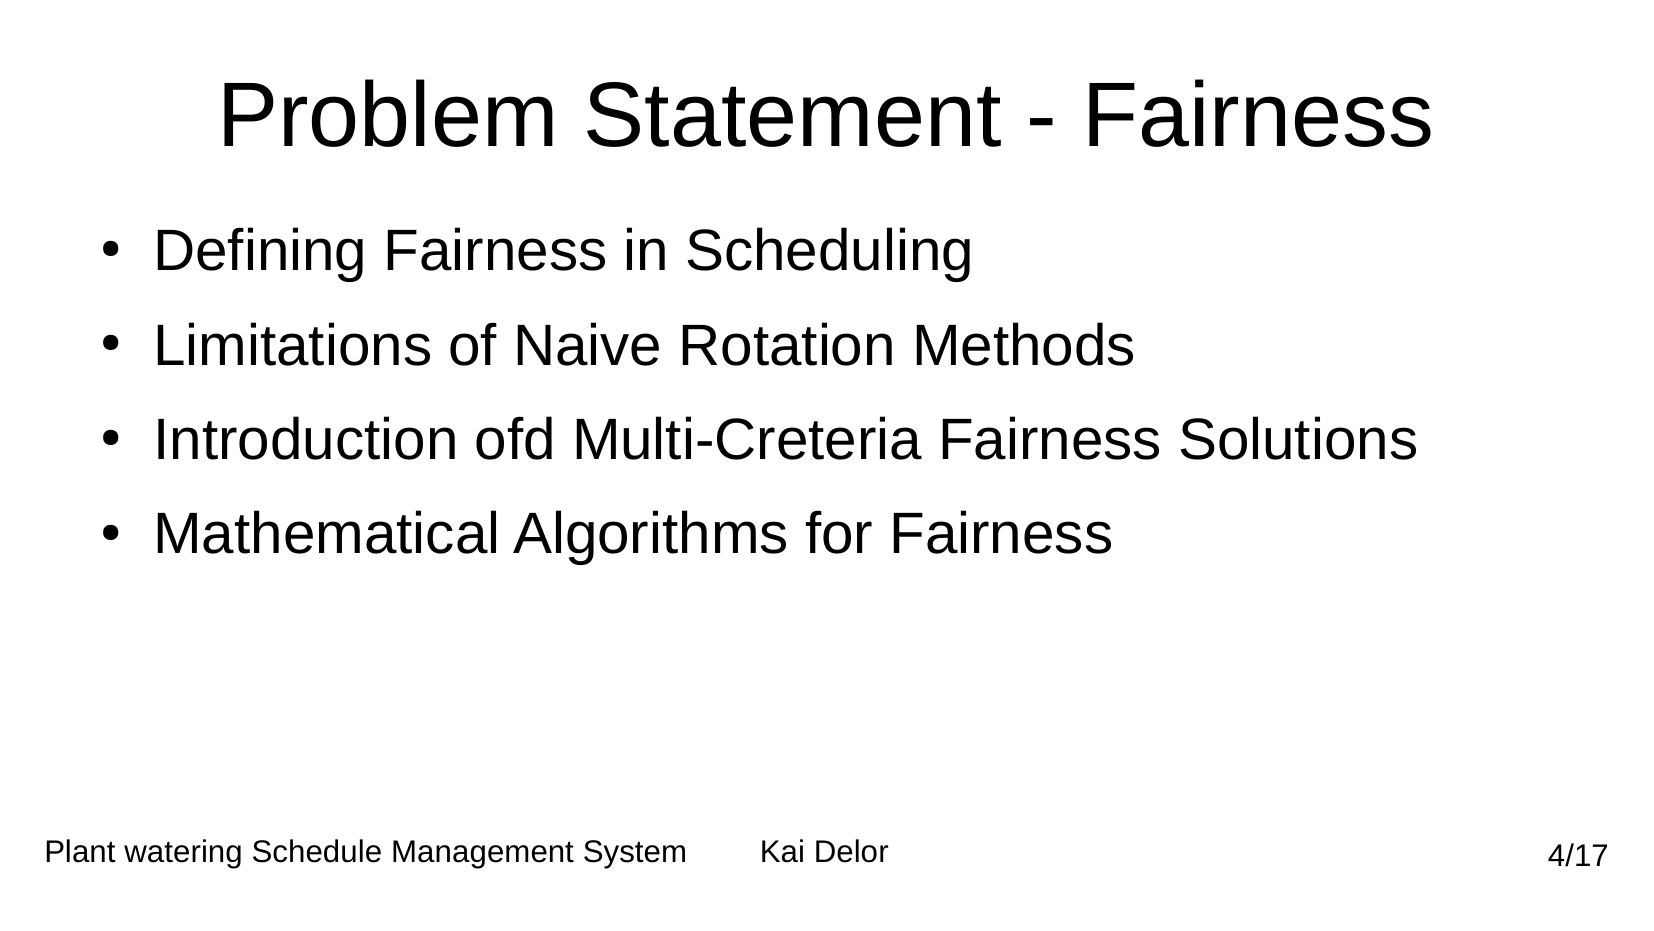

# Problem Statement - Fairness
Defining Fairness in Scheduling
Limitations of Naive Rotation Methods
Introduction ofd Multi-Creteria Fairness Solutions
Mathematical Algorithms for Fairness
Kai Delor
Plant watering Schedule Management System